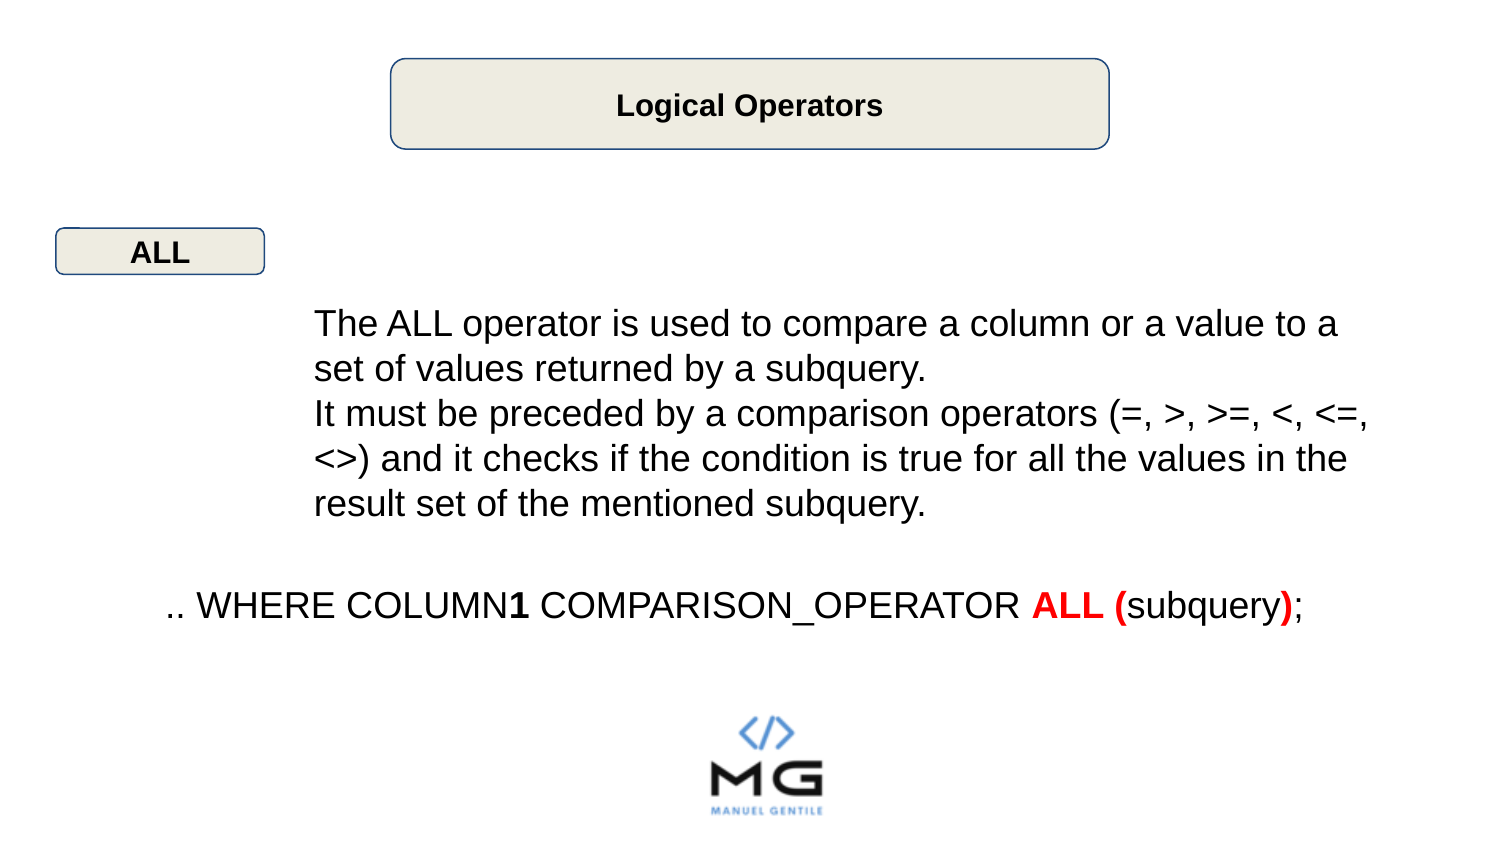

Logical Operators
ALL
The ALL operator is used to compare a column or a value to a set of values returned by a subquery.
It must be preceded by a comparison operators (=, >, >=, <, <=, <>) and it checks if the condition is true for all the values in the result set of the mentioned subquery.
.. WHERE COLUMN1 COMPARISON_OPERATOR ALL (subquery);